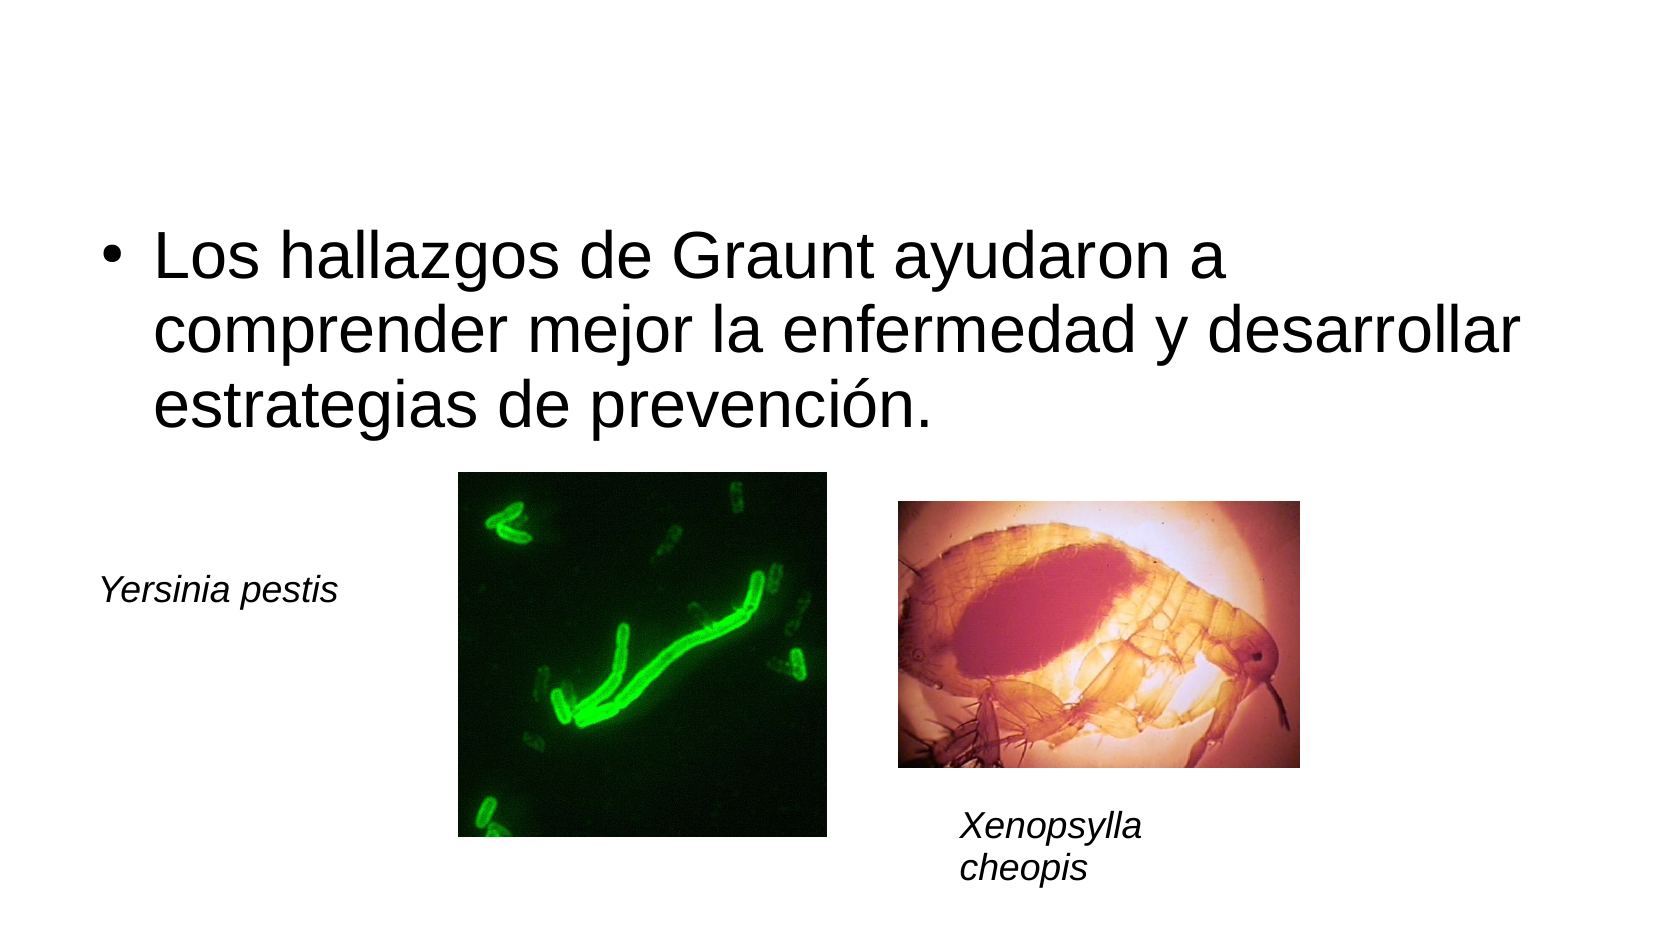

#
Los hallazgos de Graunt ayudaron a comprender mejor la enfermedad y desarrollar estrategias de prevención.
Yersinia pestis
Xenopsylla cheopis